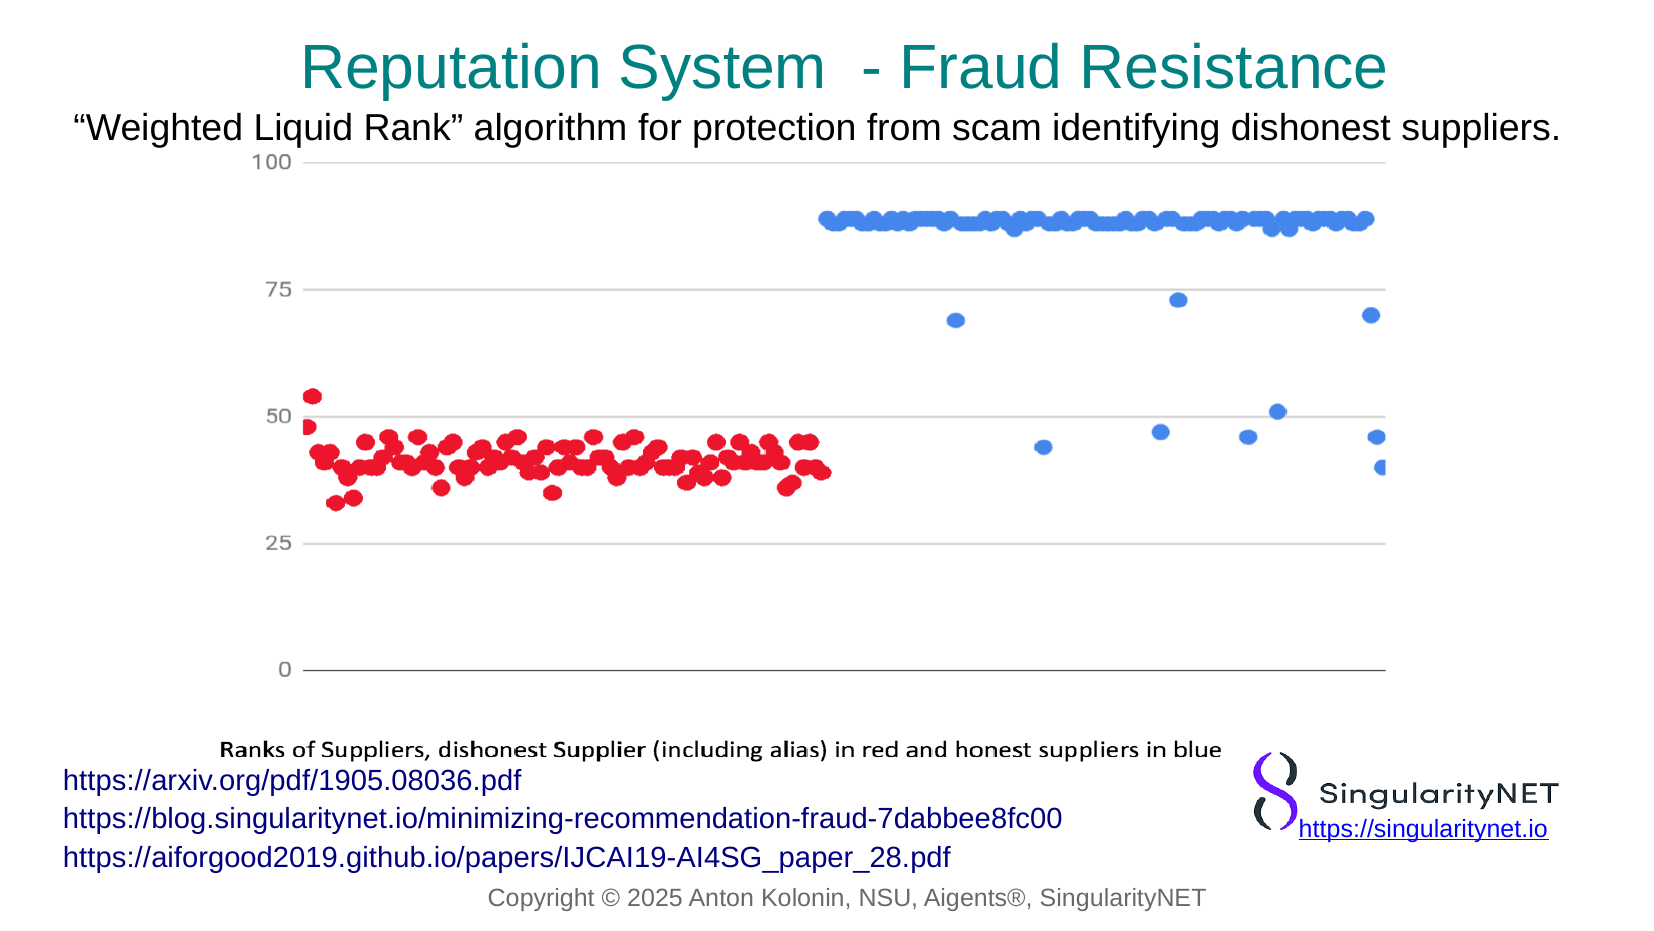

Reputation System - Fraud Resistance
“Weighted Liquid Rank” algorithm for protection from scam identifying dishonest suppliers.
https://arxiv.org/pdf/1905.08036.pdf
https://blog.singularitynet.io/minimizing-recommendation-fraud-7dabbee8fc00
https://aiforgood2019.github.io/papers/IJCAI19-AI4SG_paper_28.pdf
https://singularitynet.io
Copyright © 2025 Anton Kolonin, NSU, Aigents®, SingularityNET